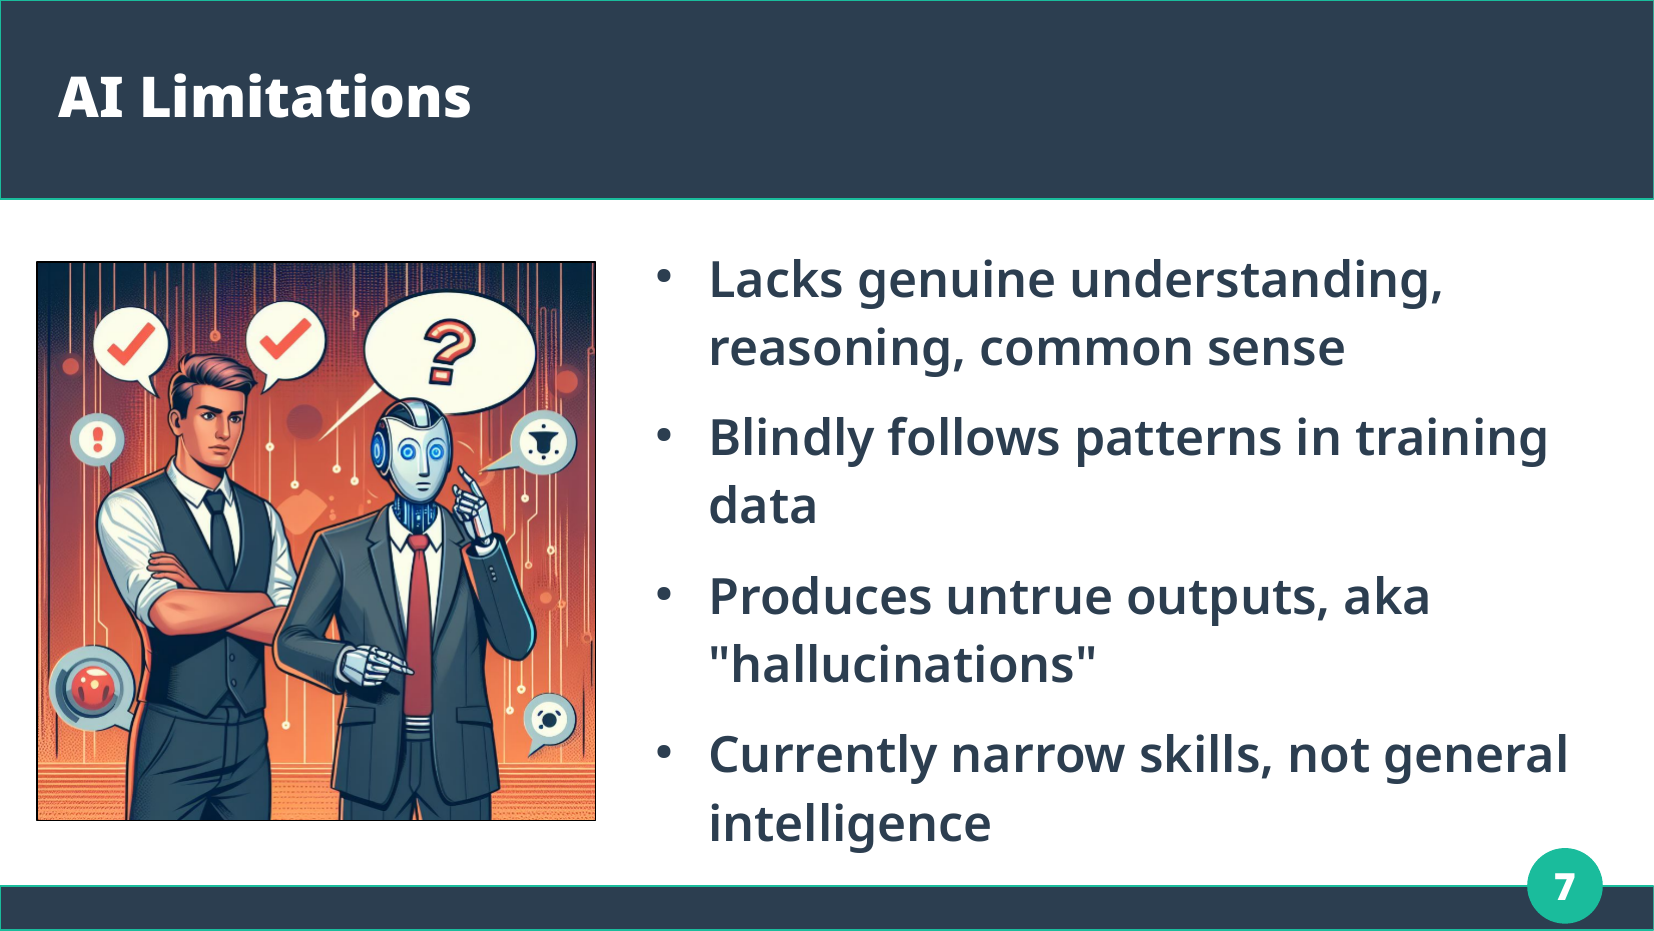

# AI Limitations
Lacks genuine understanding, reasoning, common sense
Blindly follows patterns in training data
Produces untrue outputs, aka "hallucinations"
Currently narrow skills, not general intelligence
7